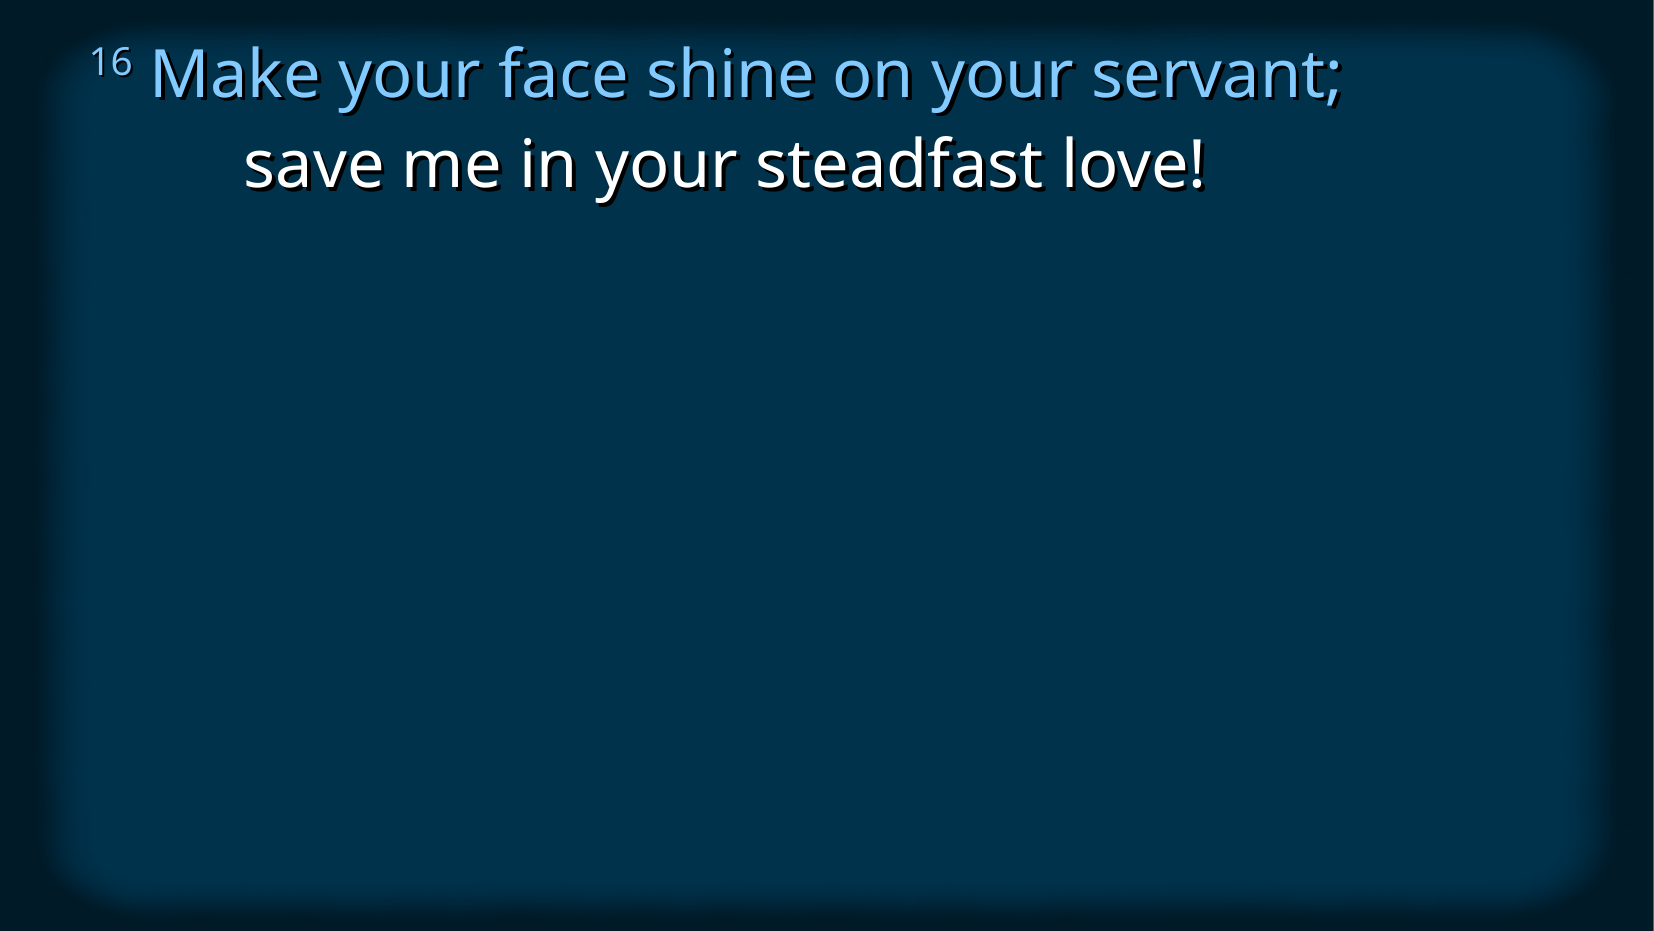

16 Make your face shine on your servant;
 save me in your steadfast love!